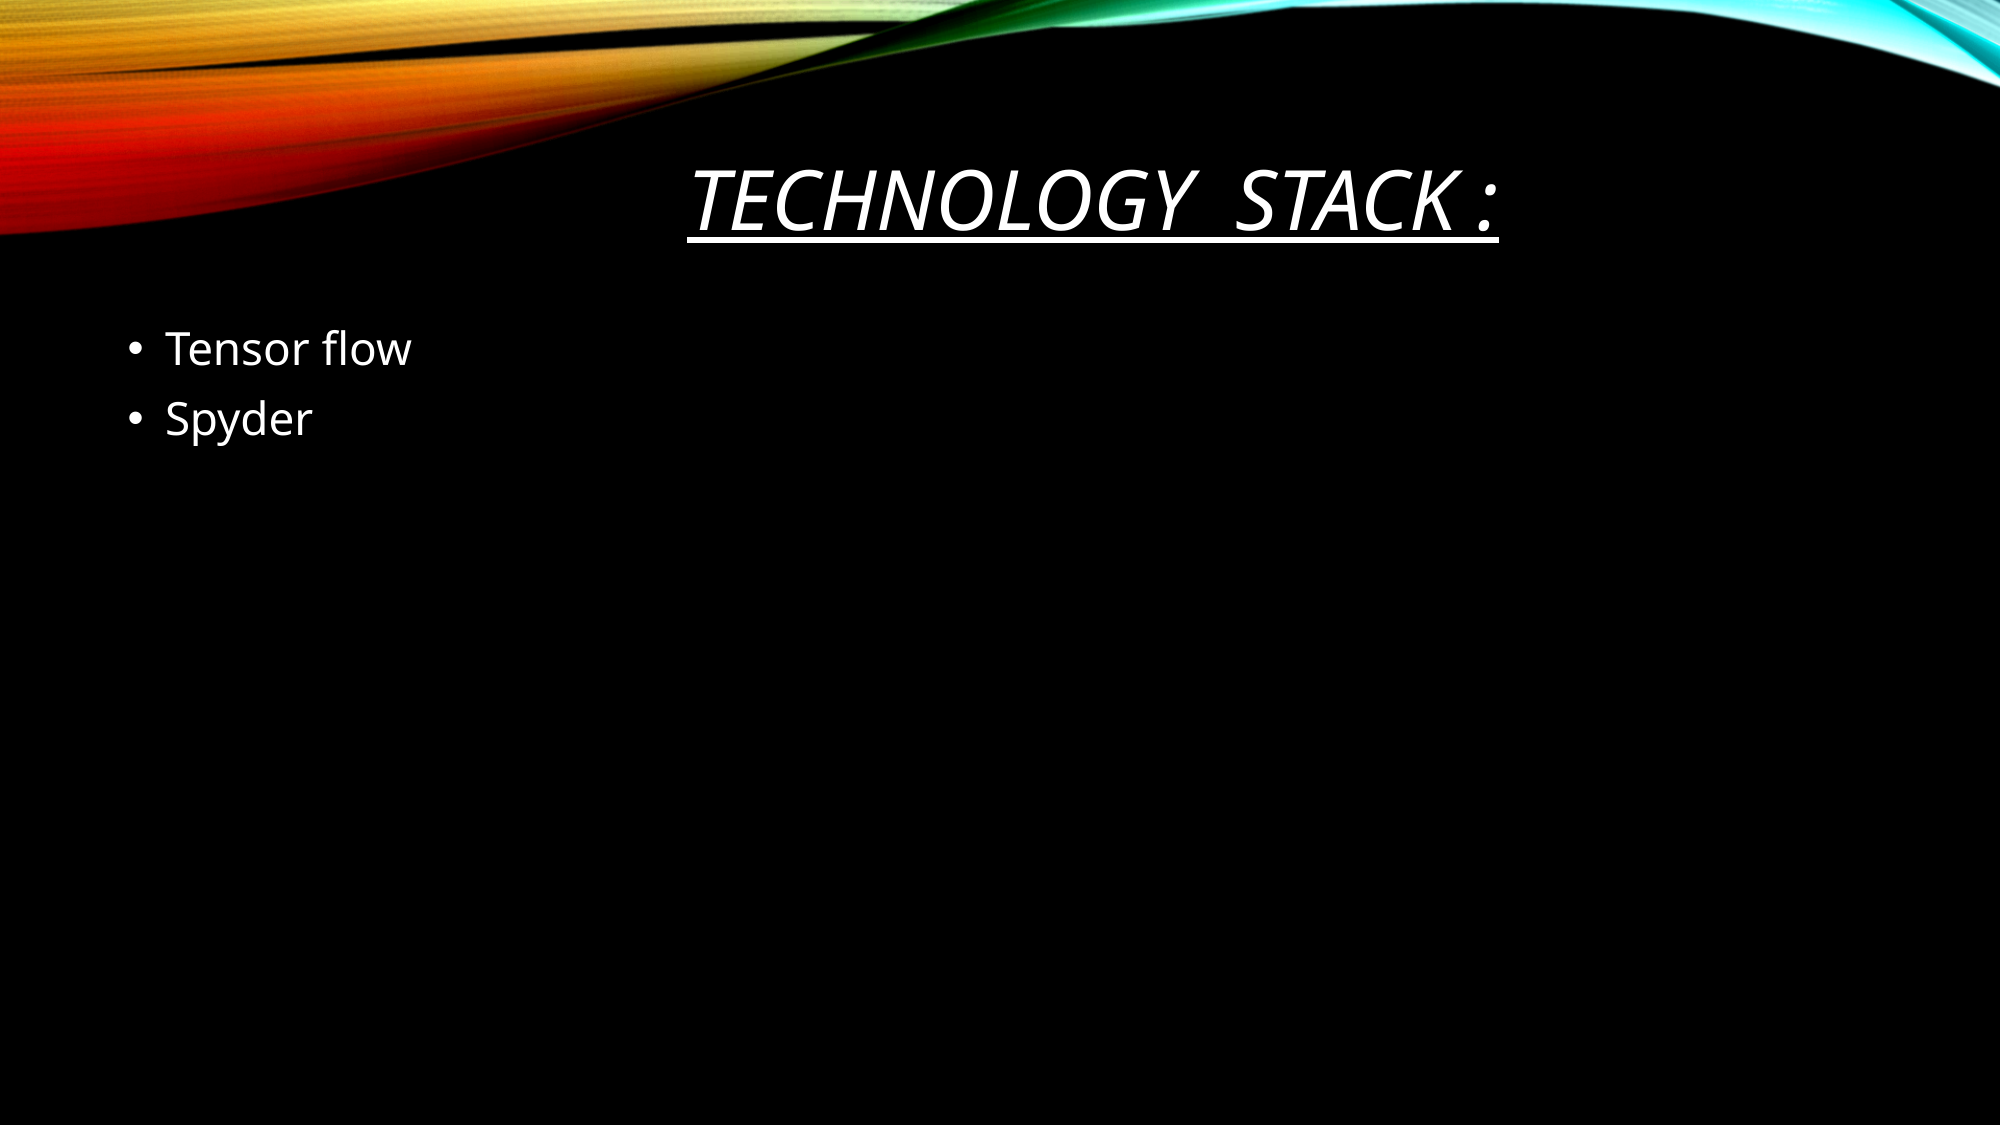

# Technology stack :
Tensor flow
Spyder